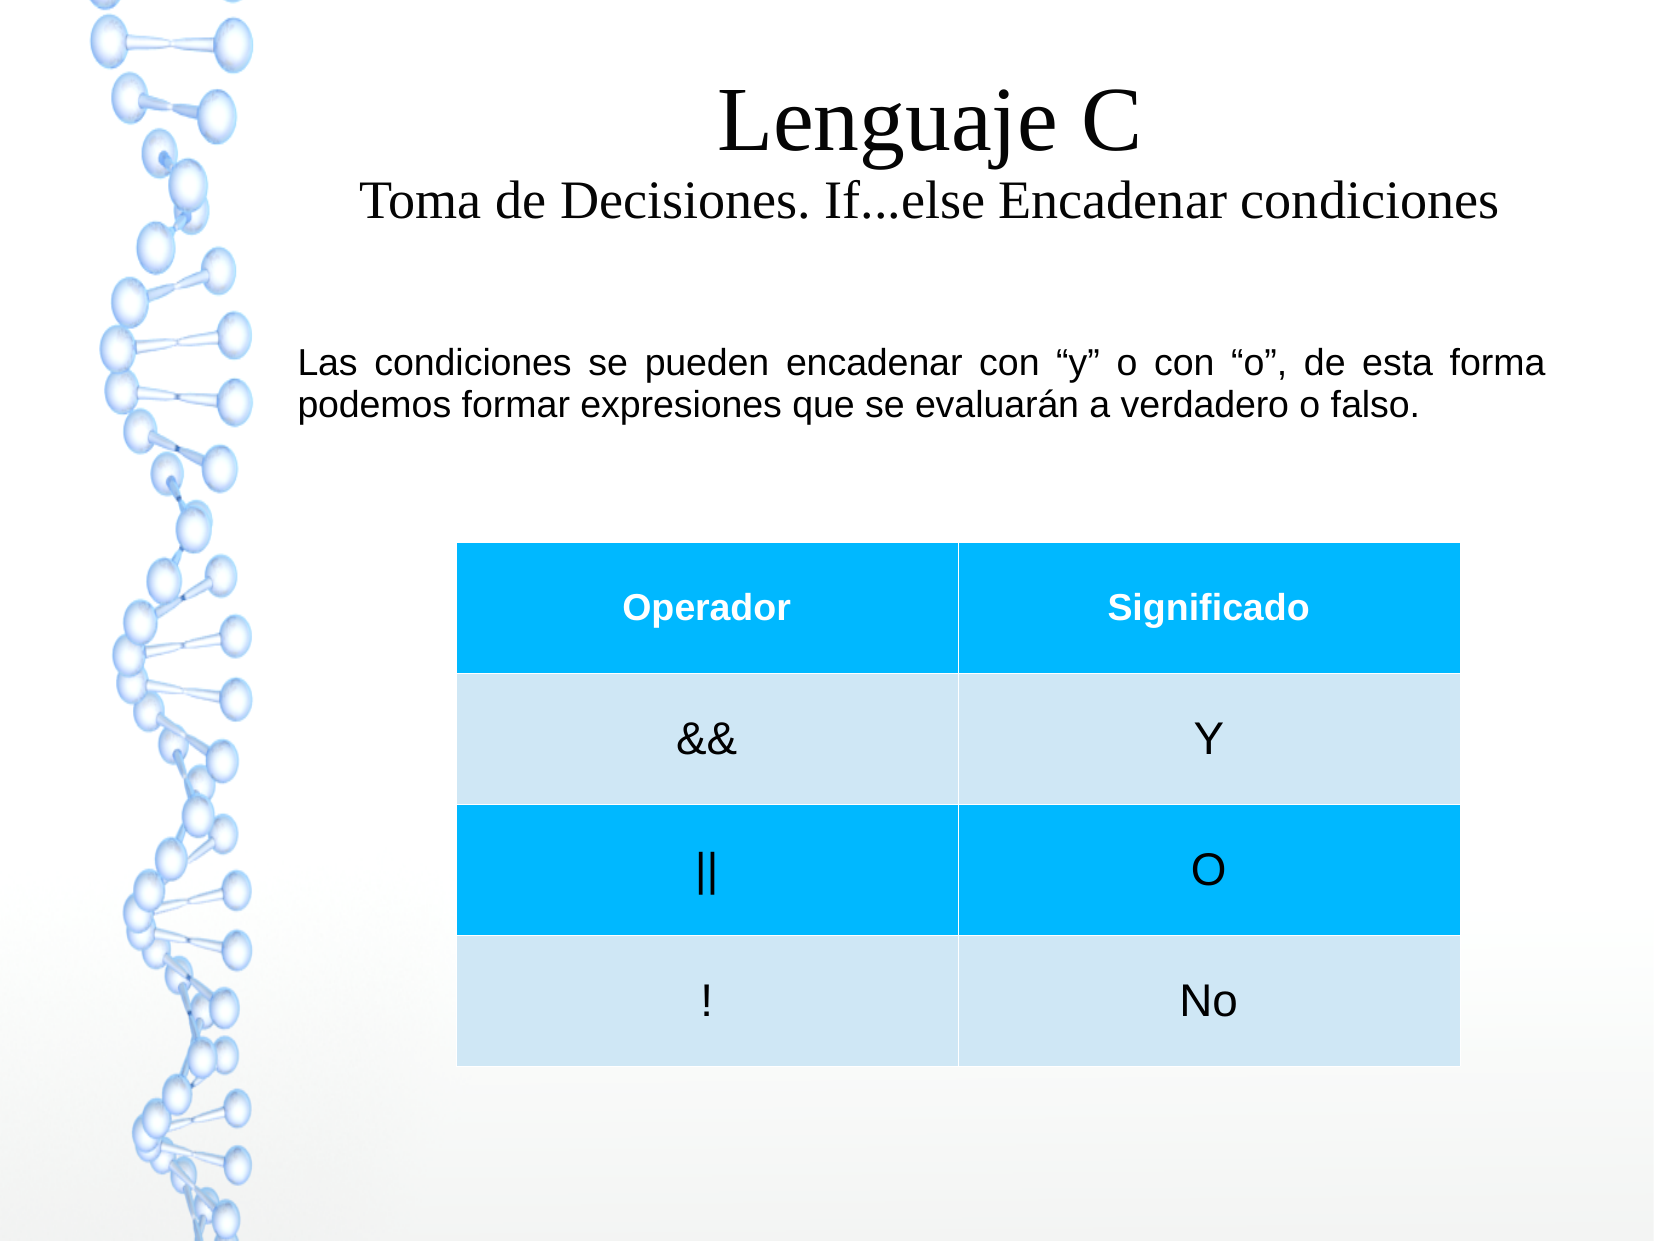

# Lenguaje C Toma de Decisiones. If...else Encadenar condiciones
Las condiciones se pueden encadenar con “y” o con “o”, de esta forma podemos formar expresiones que se evaluarán a verdadero o falso.
| Operador | Significado |
| --- | --- |
| && | Y |
| || | O |
| ! | No |